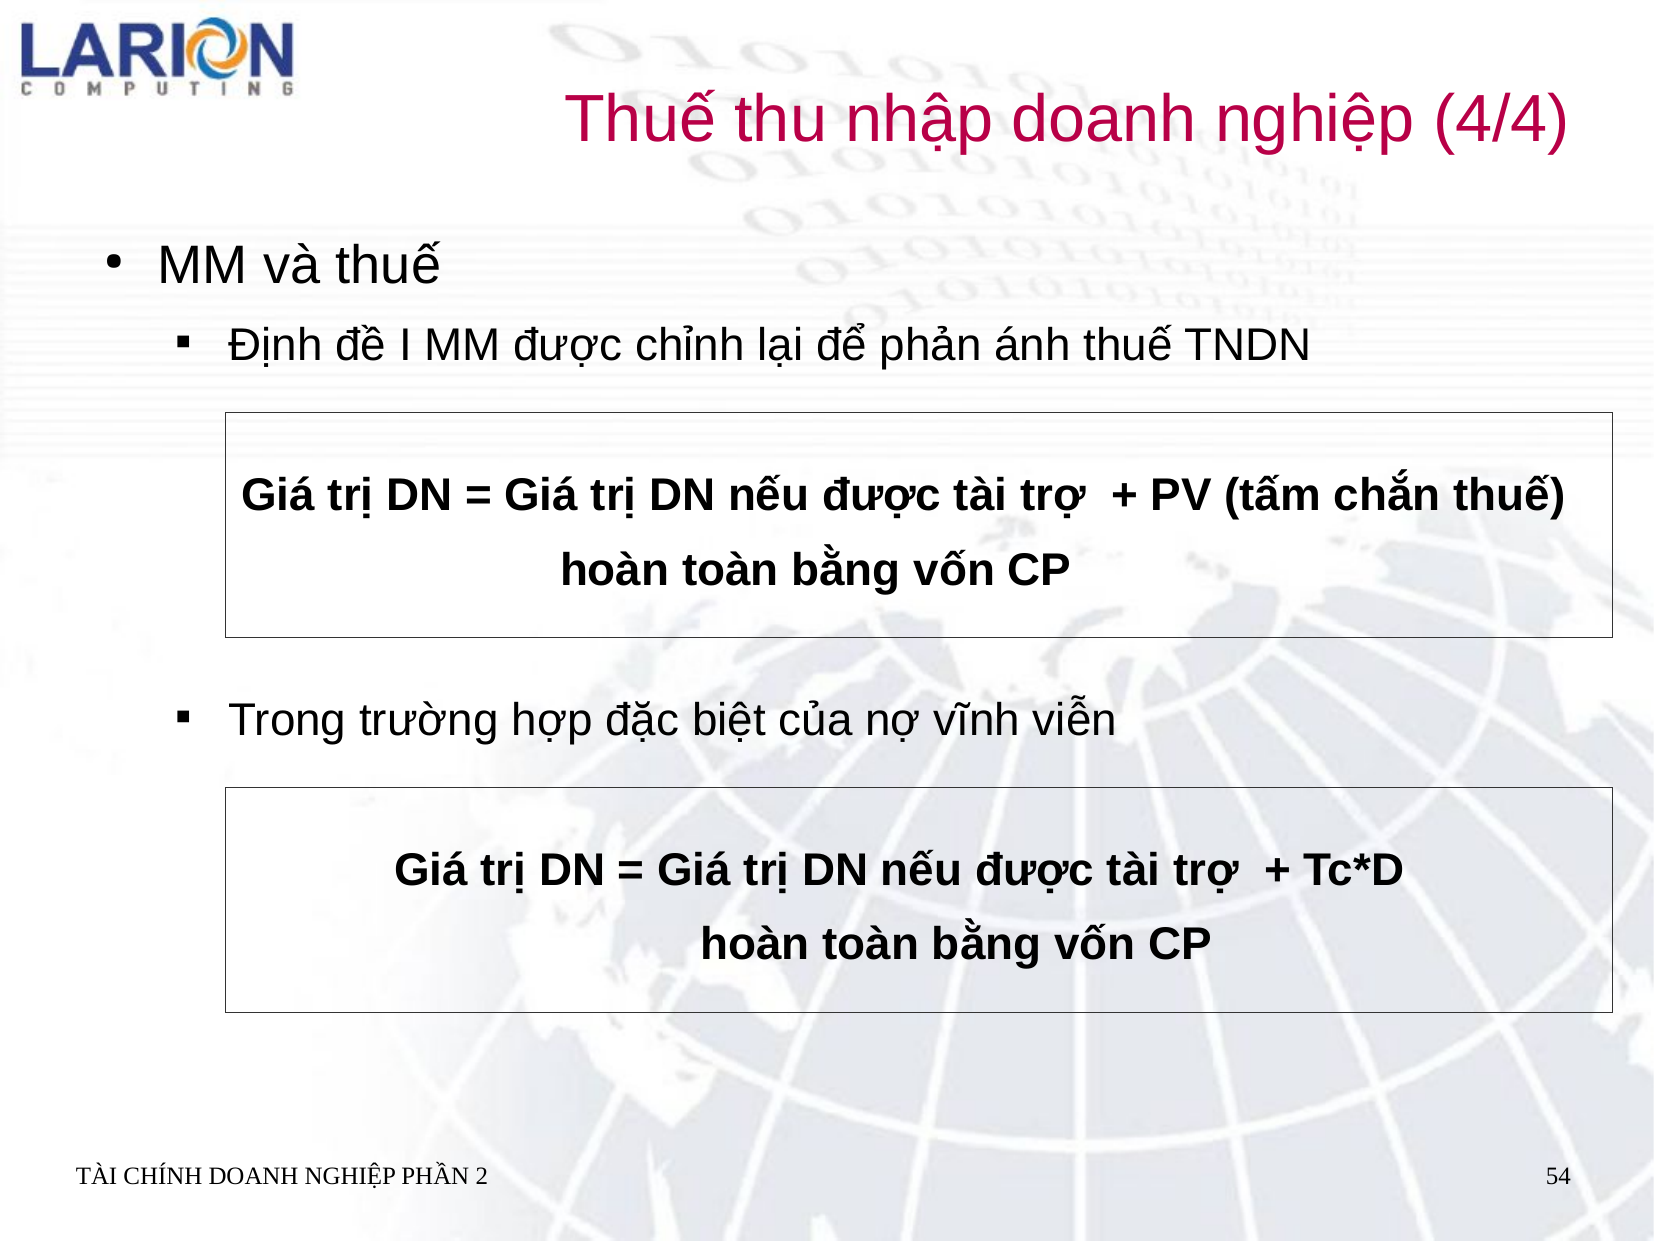

# Thuế thu nhập doanh nghiệp (4/4)
MM và thuế
Định đề I MM được chỉnh lại để phản ánh thuế TNDN
 Giá trị DN = Giá trị DN nếu được tài trợ + PV (tấm chắn thuế)
 hoàn toàn bằng vốn CP
Trong trường hợp đặc biệt của nợ vĩnh viễn
 Giá trị DN = Giá trị DN nếu được tài trợ + Tc*D
 hoàn toàn bằng vốn CP
TÀI CHÍNH DOANH NGHIỆP PHẦN 2
54